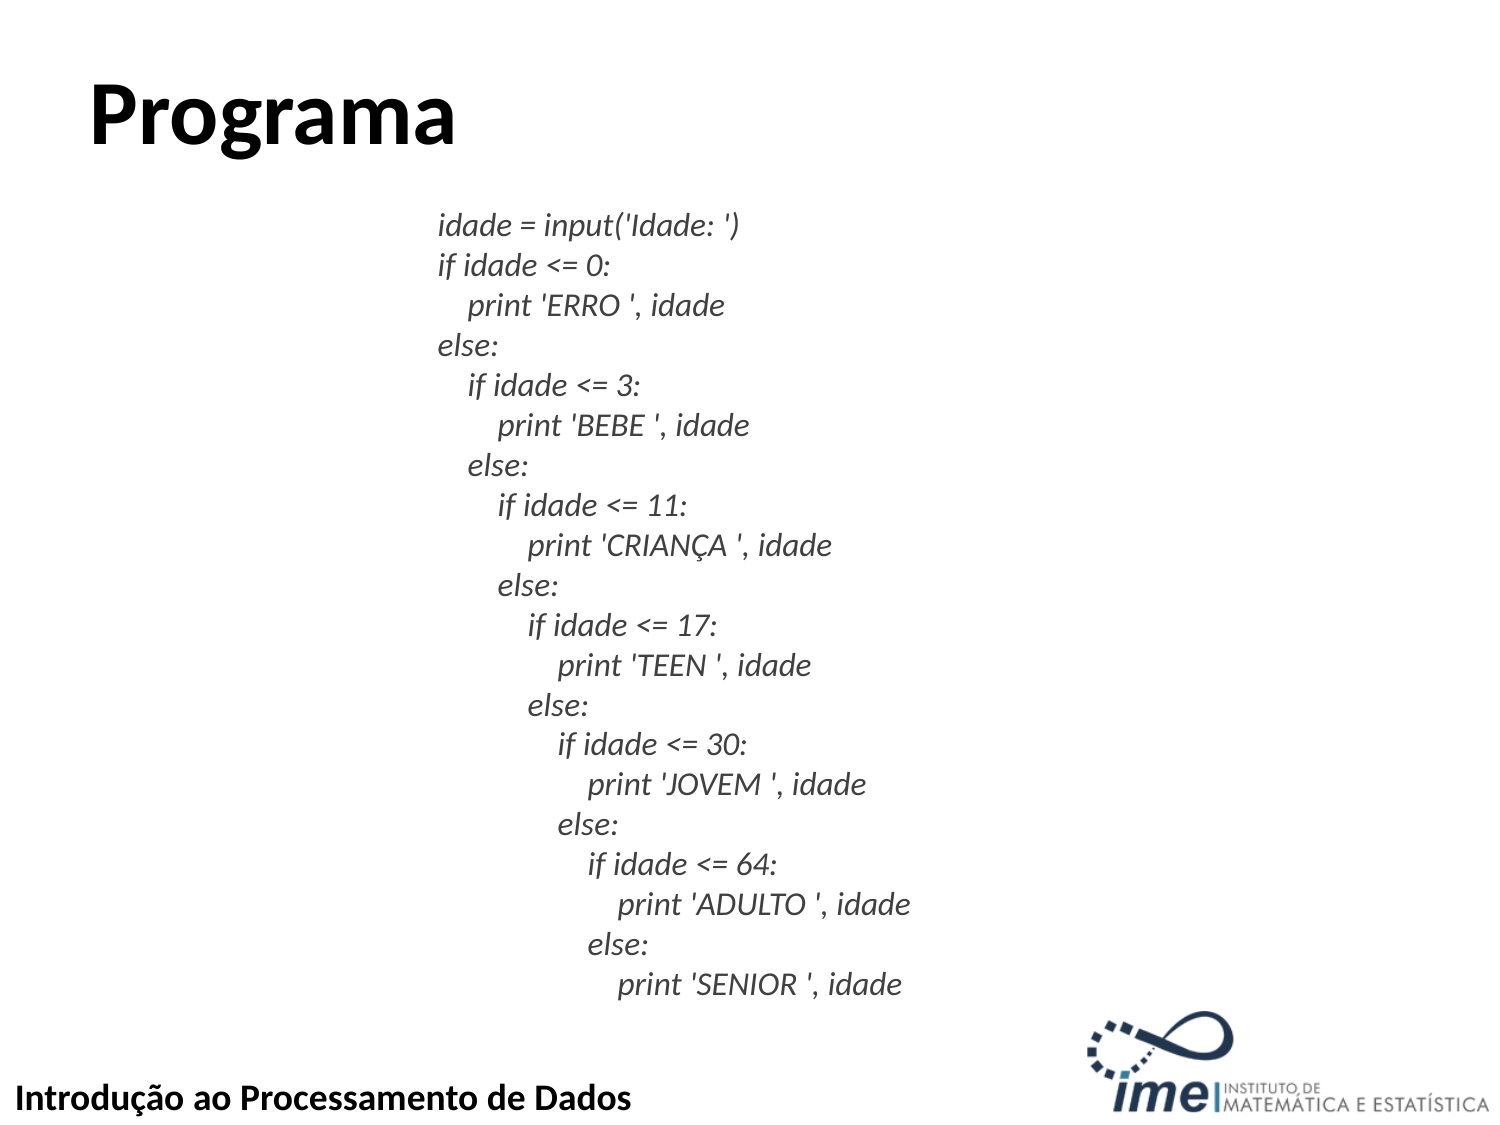

# Programa
idade = input('Idade: ')
if idade <= 0:
 print 'ERRO ', idade
else:
 if idade <= 3:
 print 'BEBE ', idade
 else:
 if idade <= 11:
 print 'CRIANÇA ', idade
 else:
 if idade <= 17:
 print 'TEEN ', idade
 else:
 if idade <= 30:
 print 'JOVEM ', idade
 else:
 if idade <= 64:
 print 'ADULTO ', idade
 else:
 print 'SENIOR ', idade